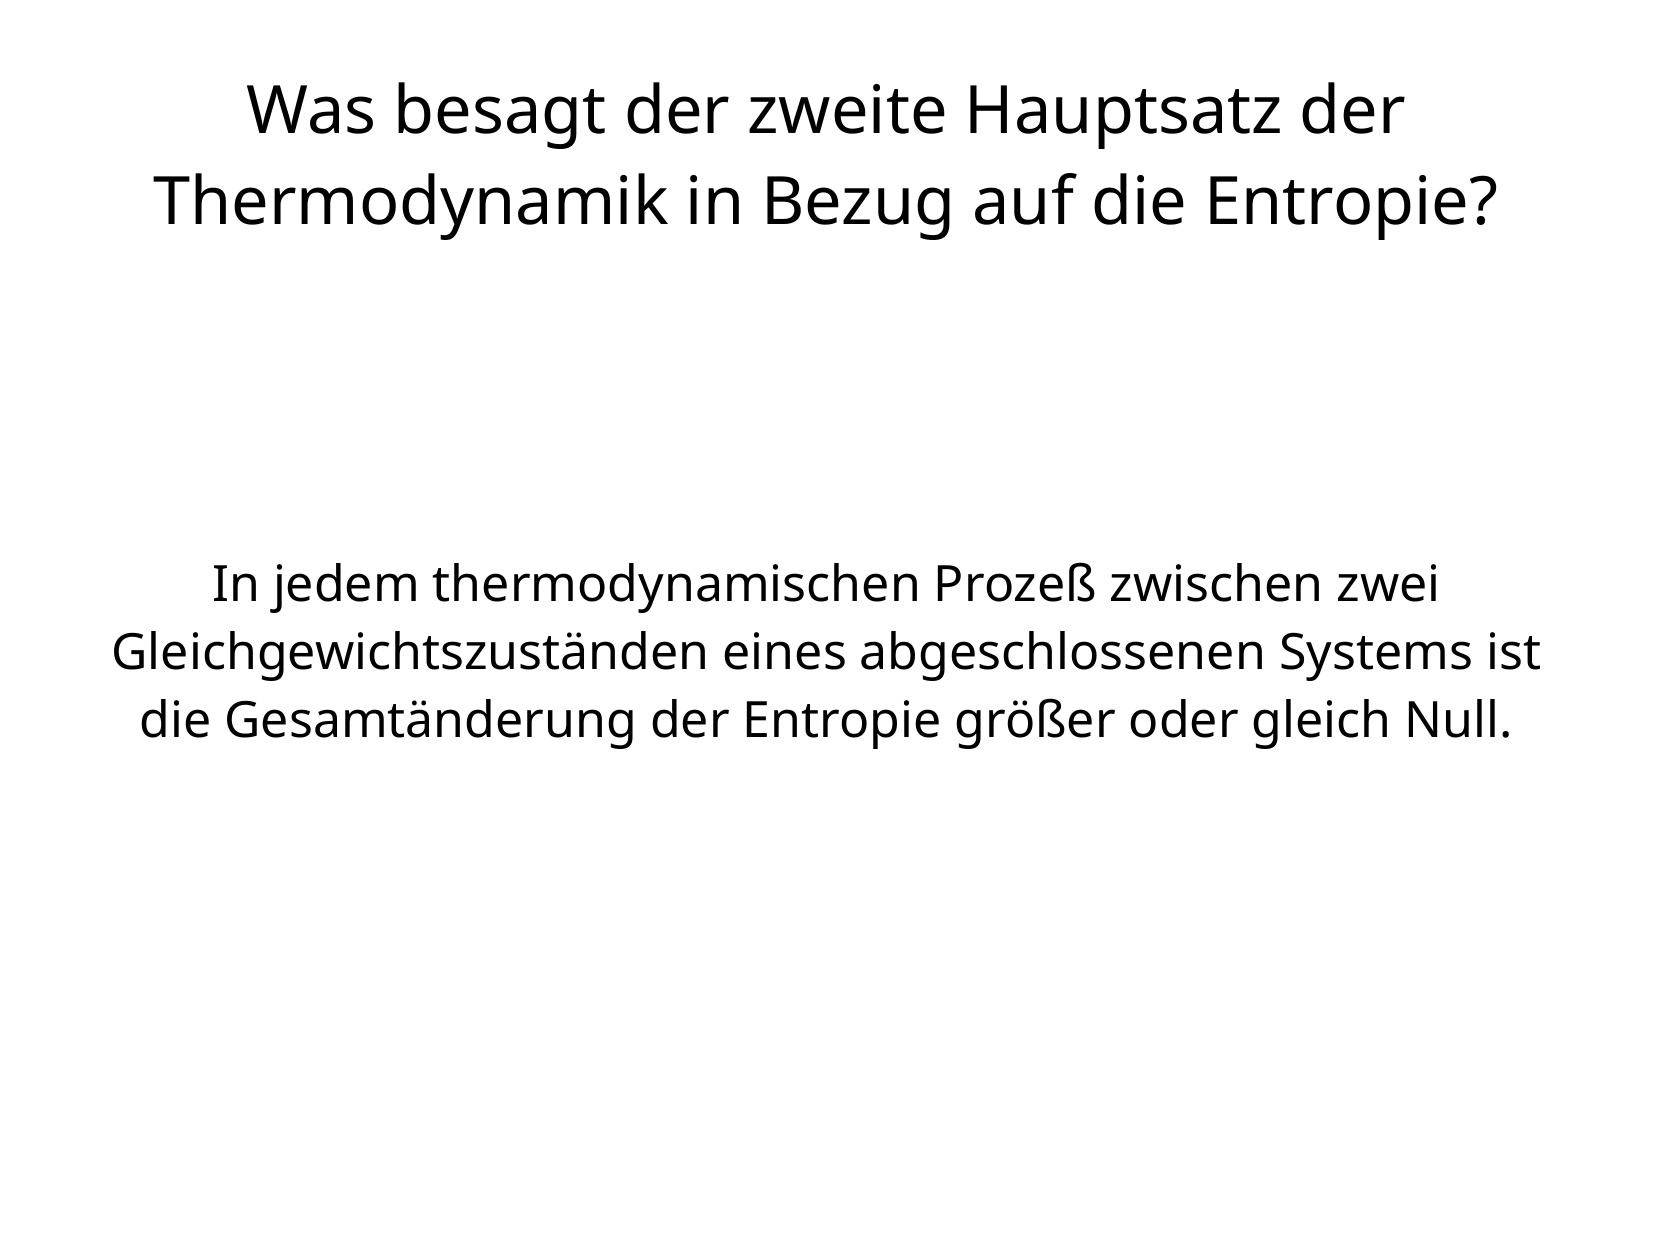

# Was besagt der zweite Hauptsatz der Thermodynamik in Bezug auf die Entropie?
In jedem thermodynamischen Prozeß zwischen zwei Gleichgewichtszuständen eines abgeschlossenen Systems ist die Gesamtänderung der Entropie größer oder gleich Null.